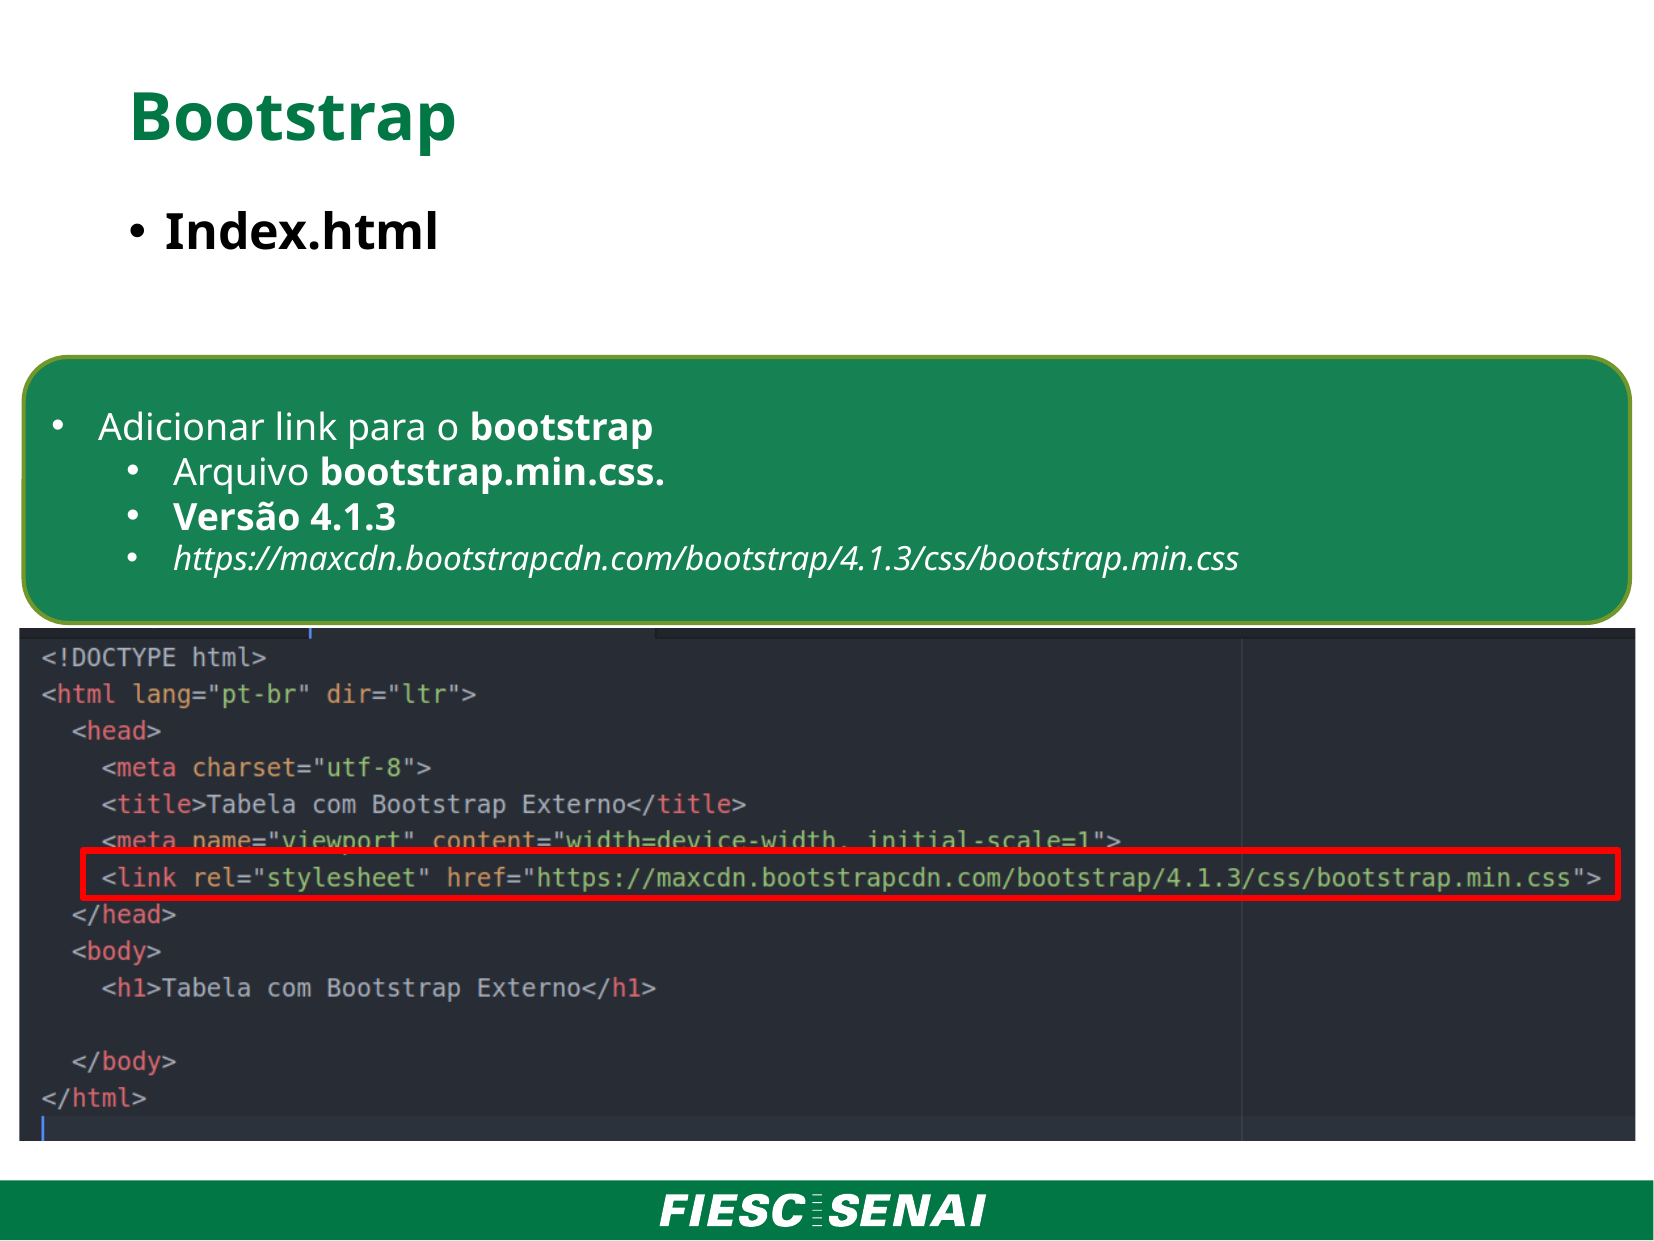

Bootstrap
Index.html
Adicionar link para o bootstrap
Arquivo bootstrap.min.css.
Versão 4.1.3
https://maxcdn.bootstrapcdn.com/bootstrap/4.1.3/css/bootstrap.min.css